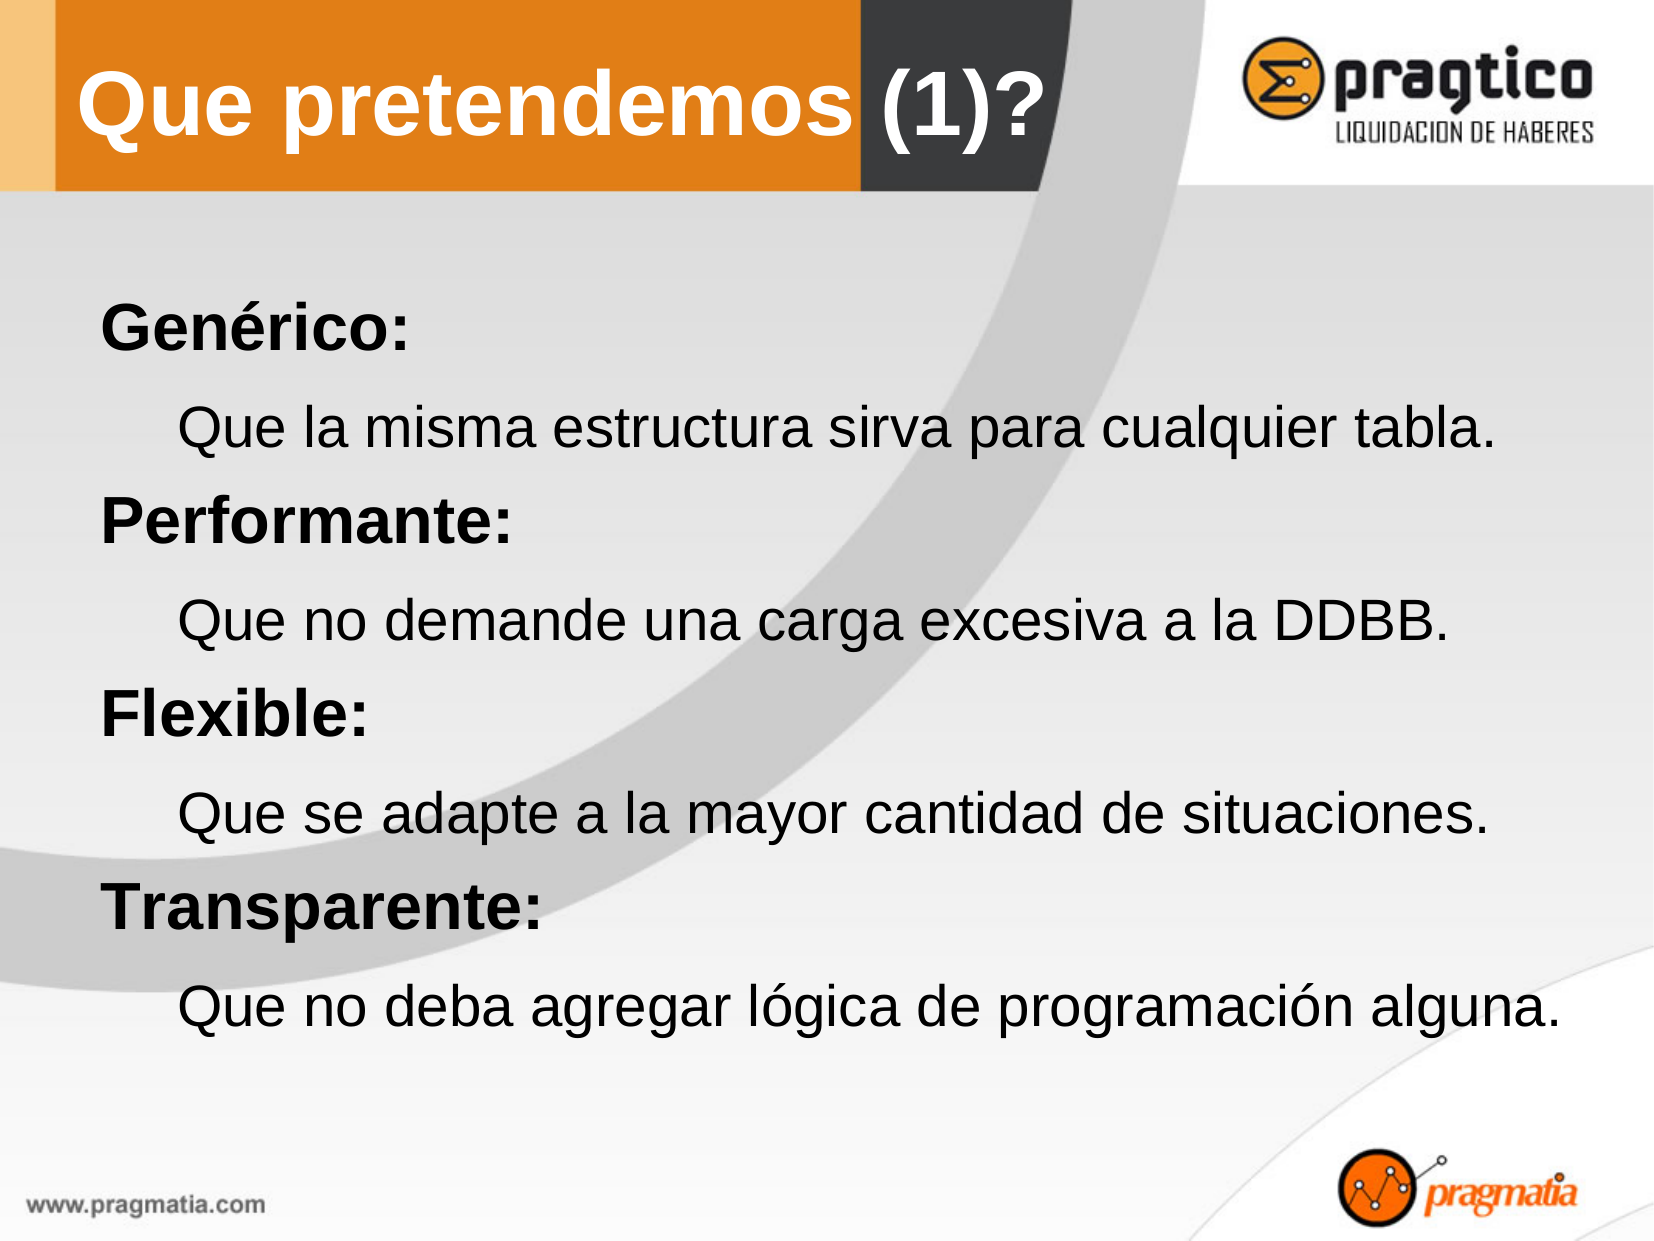

# Que pretendemos (1)?
Genérico:
Que la misma estructura sirva para cualquier tabla.
Performante:
Que no demande una carga excesiva a la DDBB.
Flexible:
Que se adapte a la mayor cantidad de situaciones.
Transparente:
Que no deba agregar lógica de programación alguna.